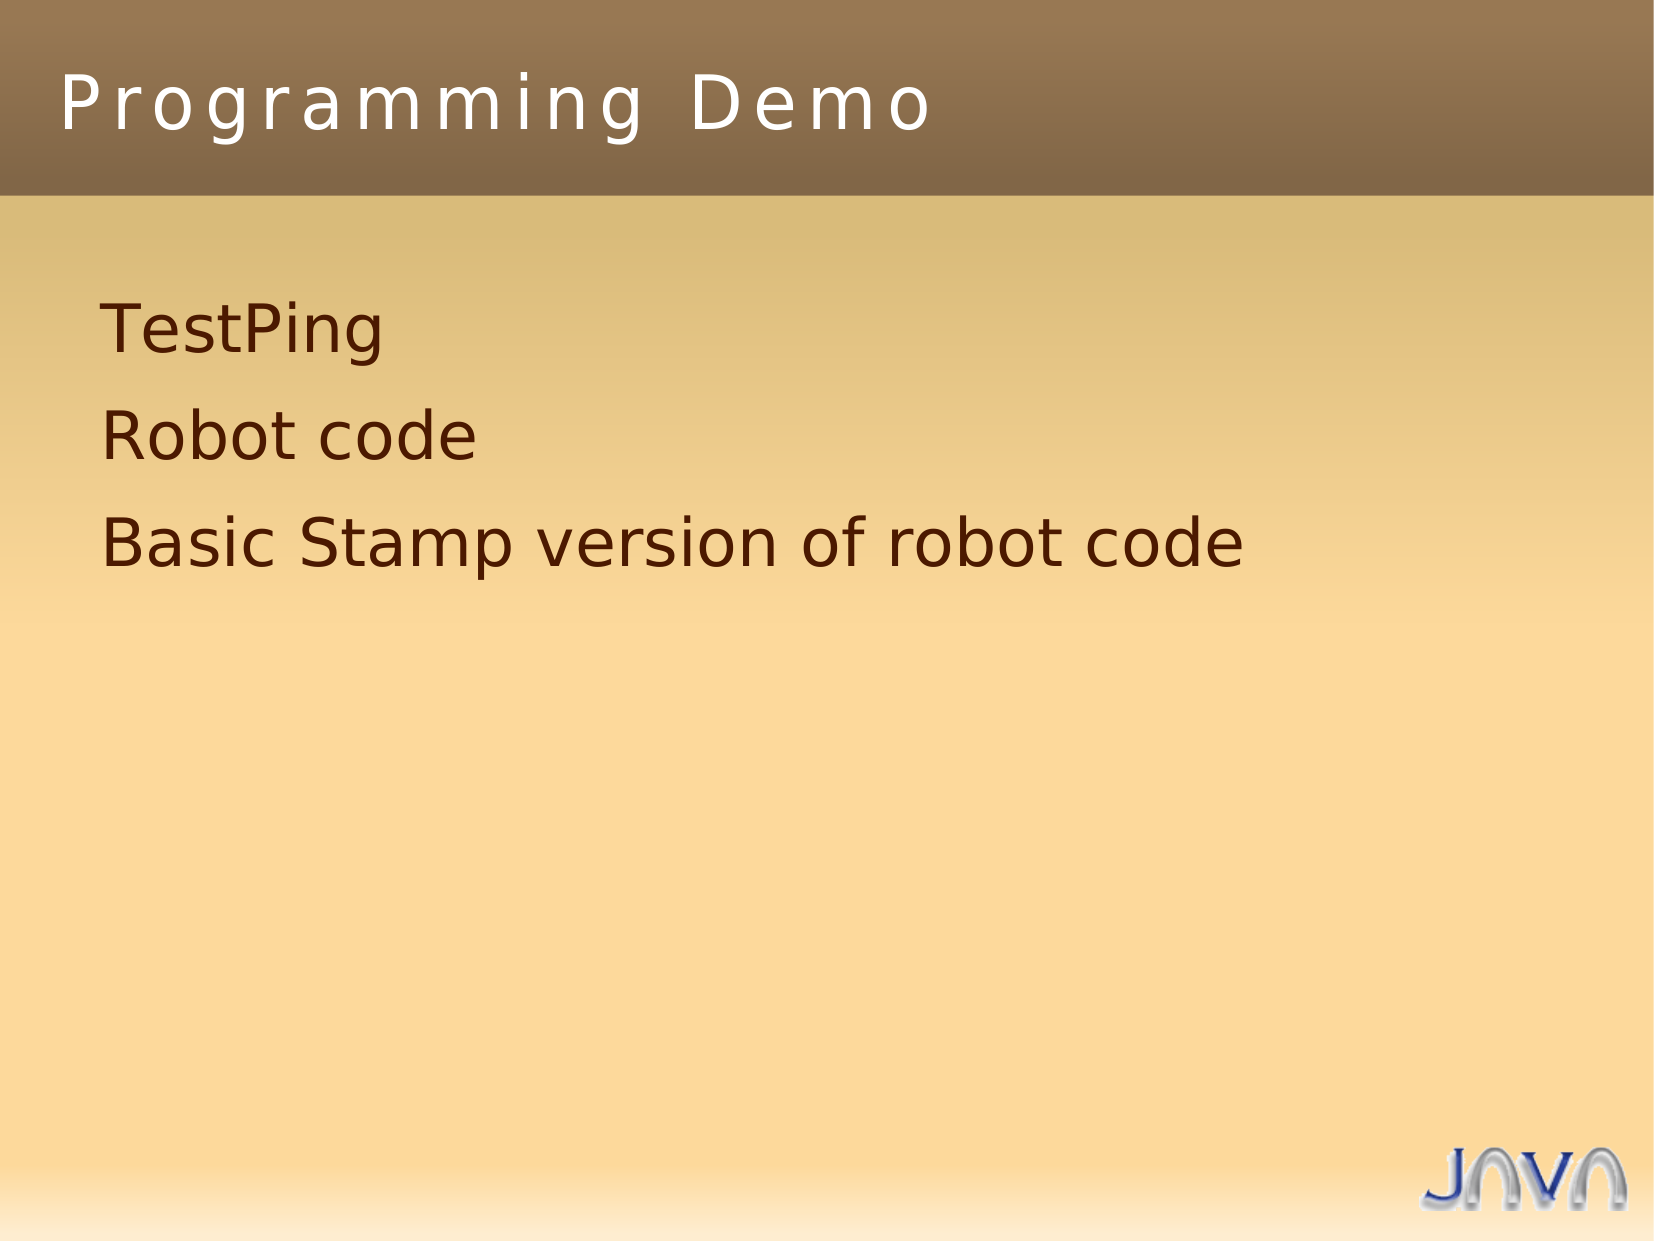

# Programming Demo
TestPing
Robot code
Basic Stamp version of robot code